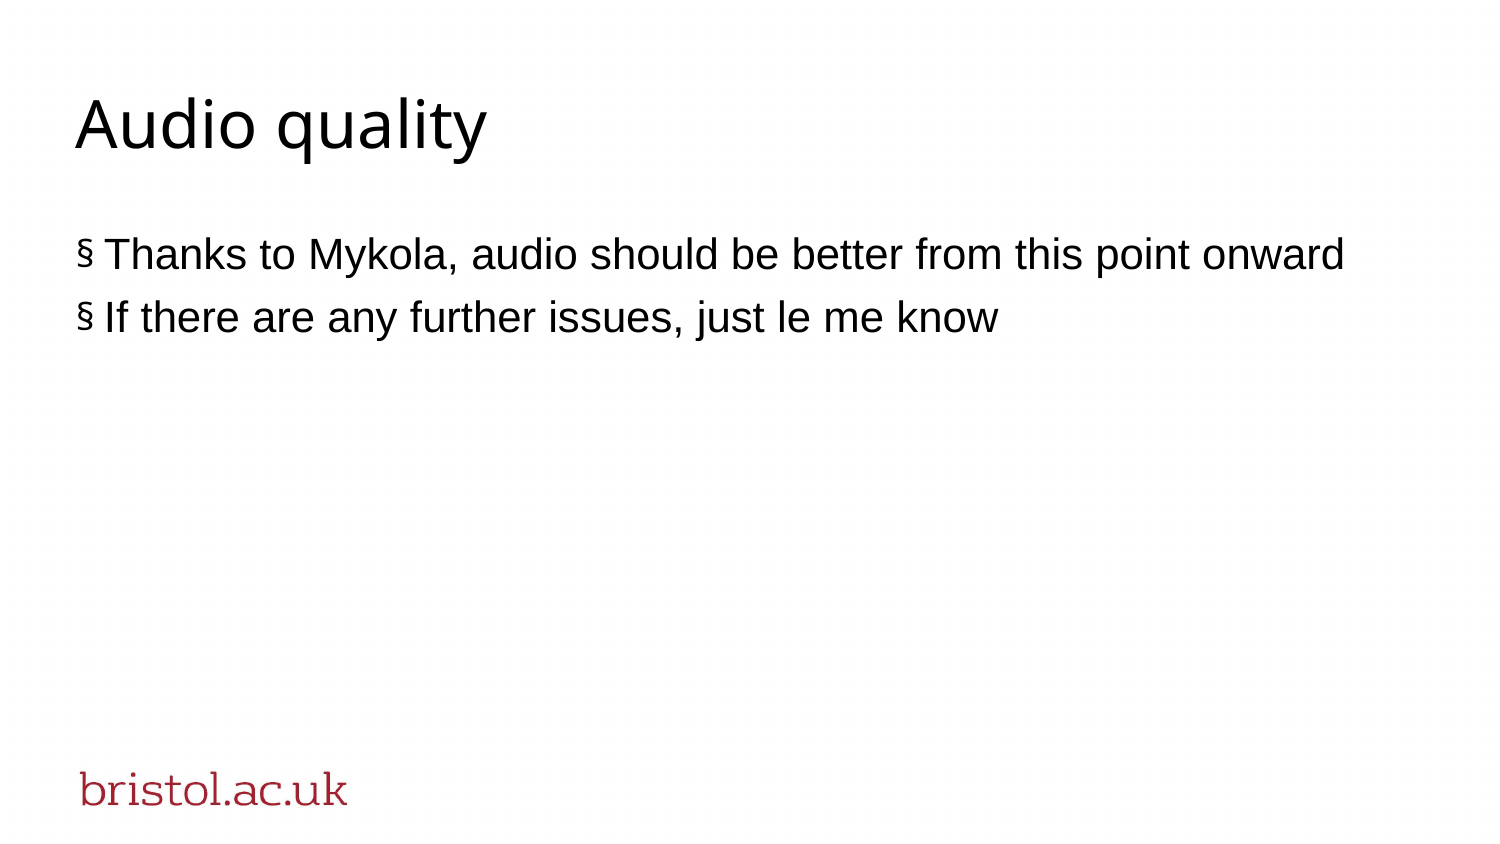

# Audio quality
Thanks to Mykola, audio should be better from this point onward
If there are any further issues, just le me know